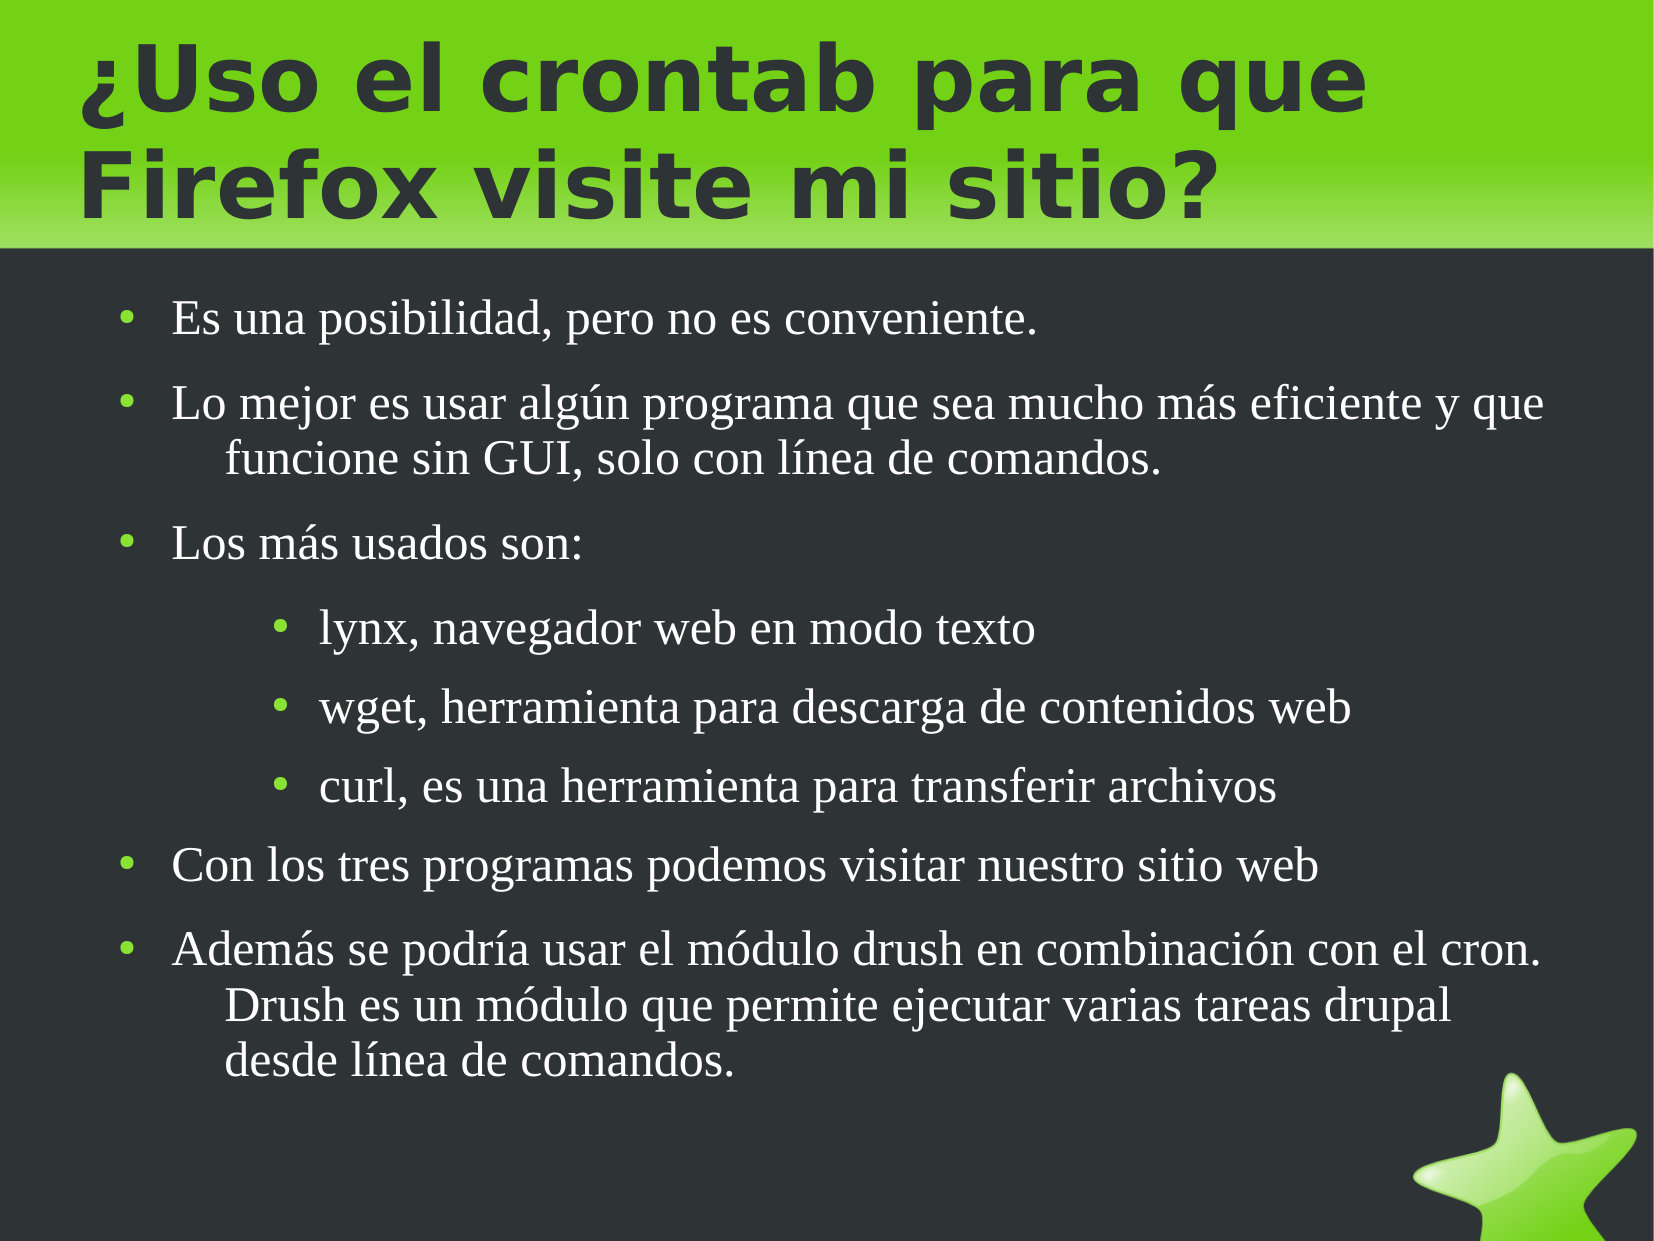

# ¿Uso el crontab para que Firefox visite mi sitio?
Es una posibilidad, pero no es conveniente.
Lo mejor es usar algún programa que sea mucho más eficiente y que funcione sin GUI, solo con línea de comandos.
Los más usados son:
lynx, navegador web en modo texto
wget, herramienta para descarga de contenidos web
curl, es una herramienta para transferir archivos
Con los tres programas podemos visitar nuestro sitio web
Además se podría usar el módulo drush en combinación con el cron. Drush es un módulo que permite ejecutar varias tareas drupal desde línea de comandos.